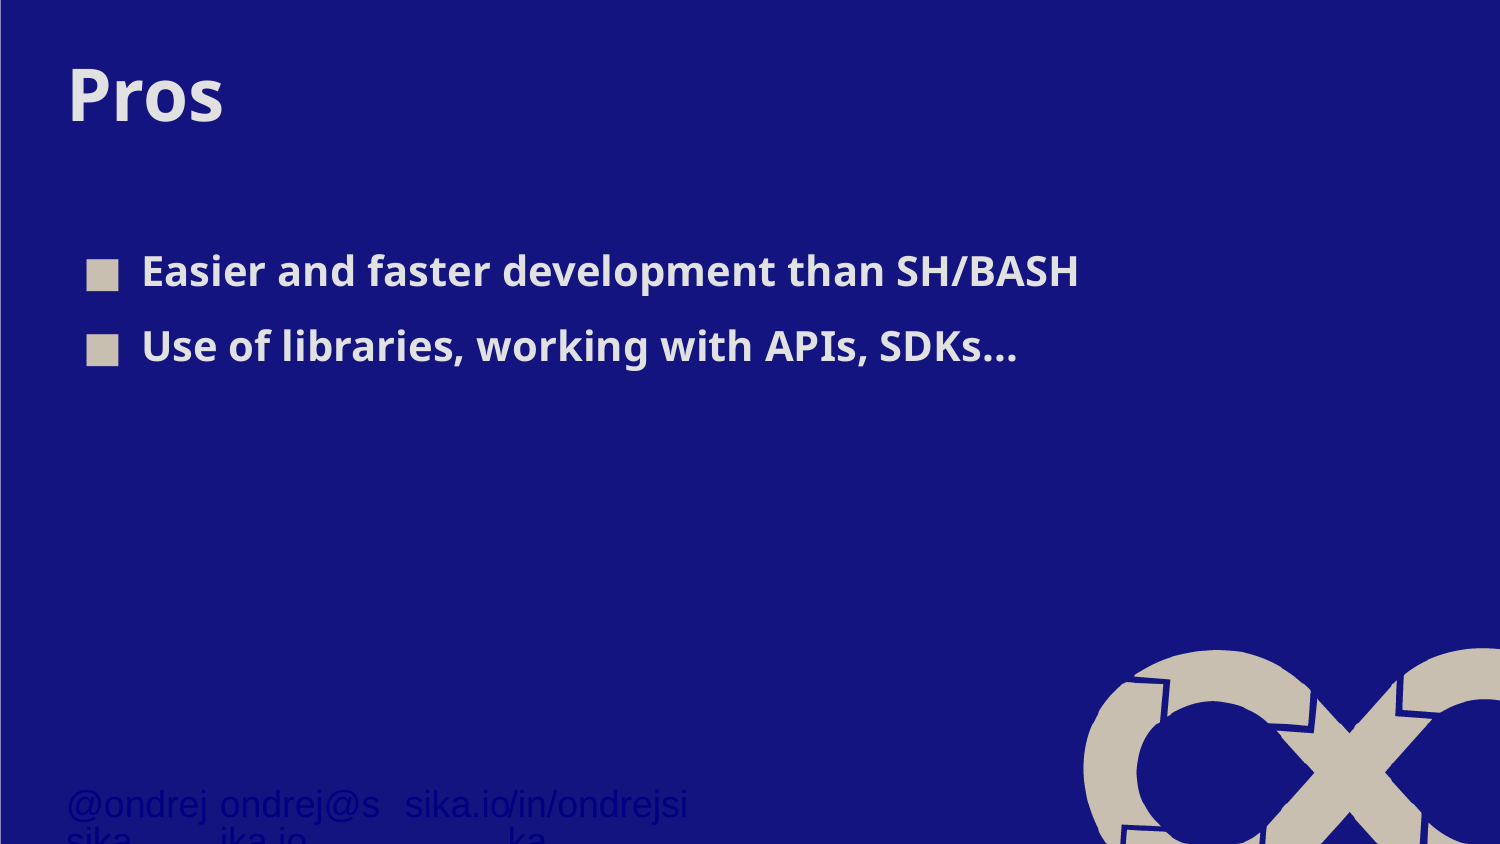

# Pros
Easier and faster development than SH/BASH
Use of libraries, working with APIs, SDKs...